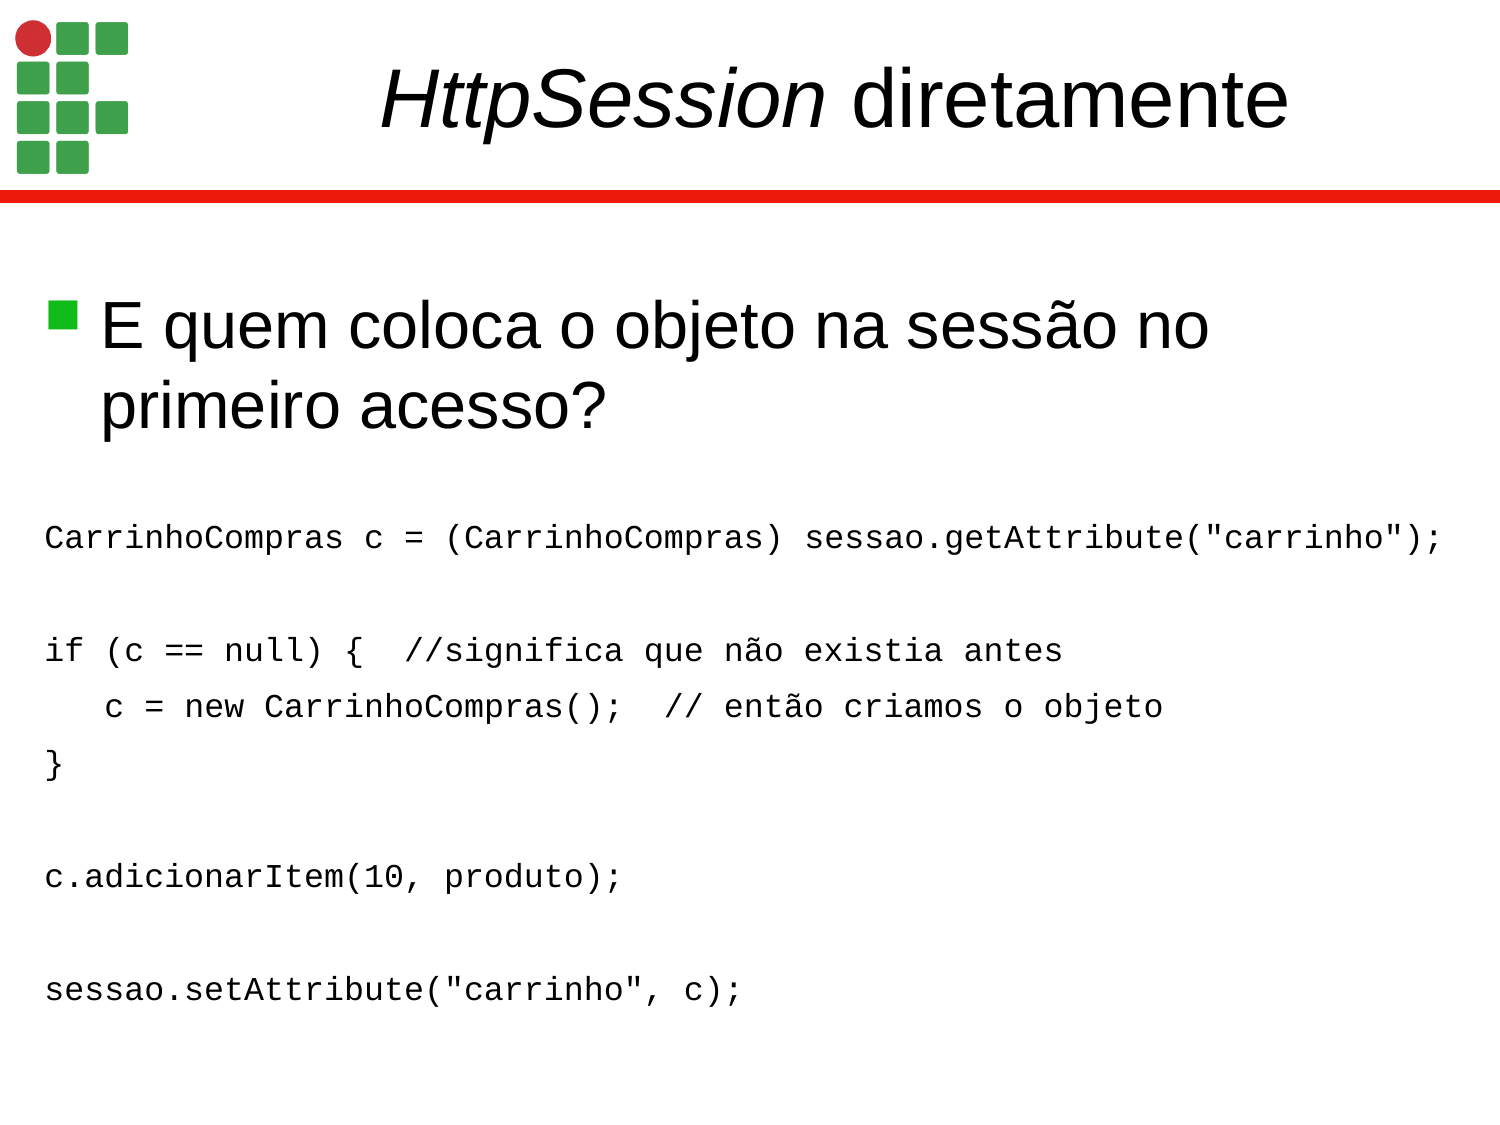

# HttpSession diretamente
E quem coloca o objeto na sessão no primeiro acesso?
CarrinhoCompras c = (CarrinhoCompras) sessao.getAttribute(″carrinho″);
if (c == null) { //significa que não existia antes
 c = new CarrinhoCompras(); // então criamos o objeto
}
c.adicionarItem(10, produto);
sessao.setAttribute(″carrinho″, c);